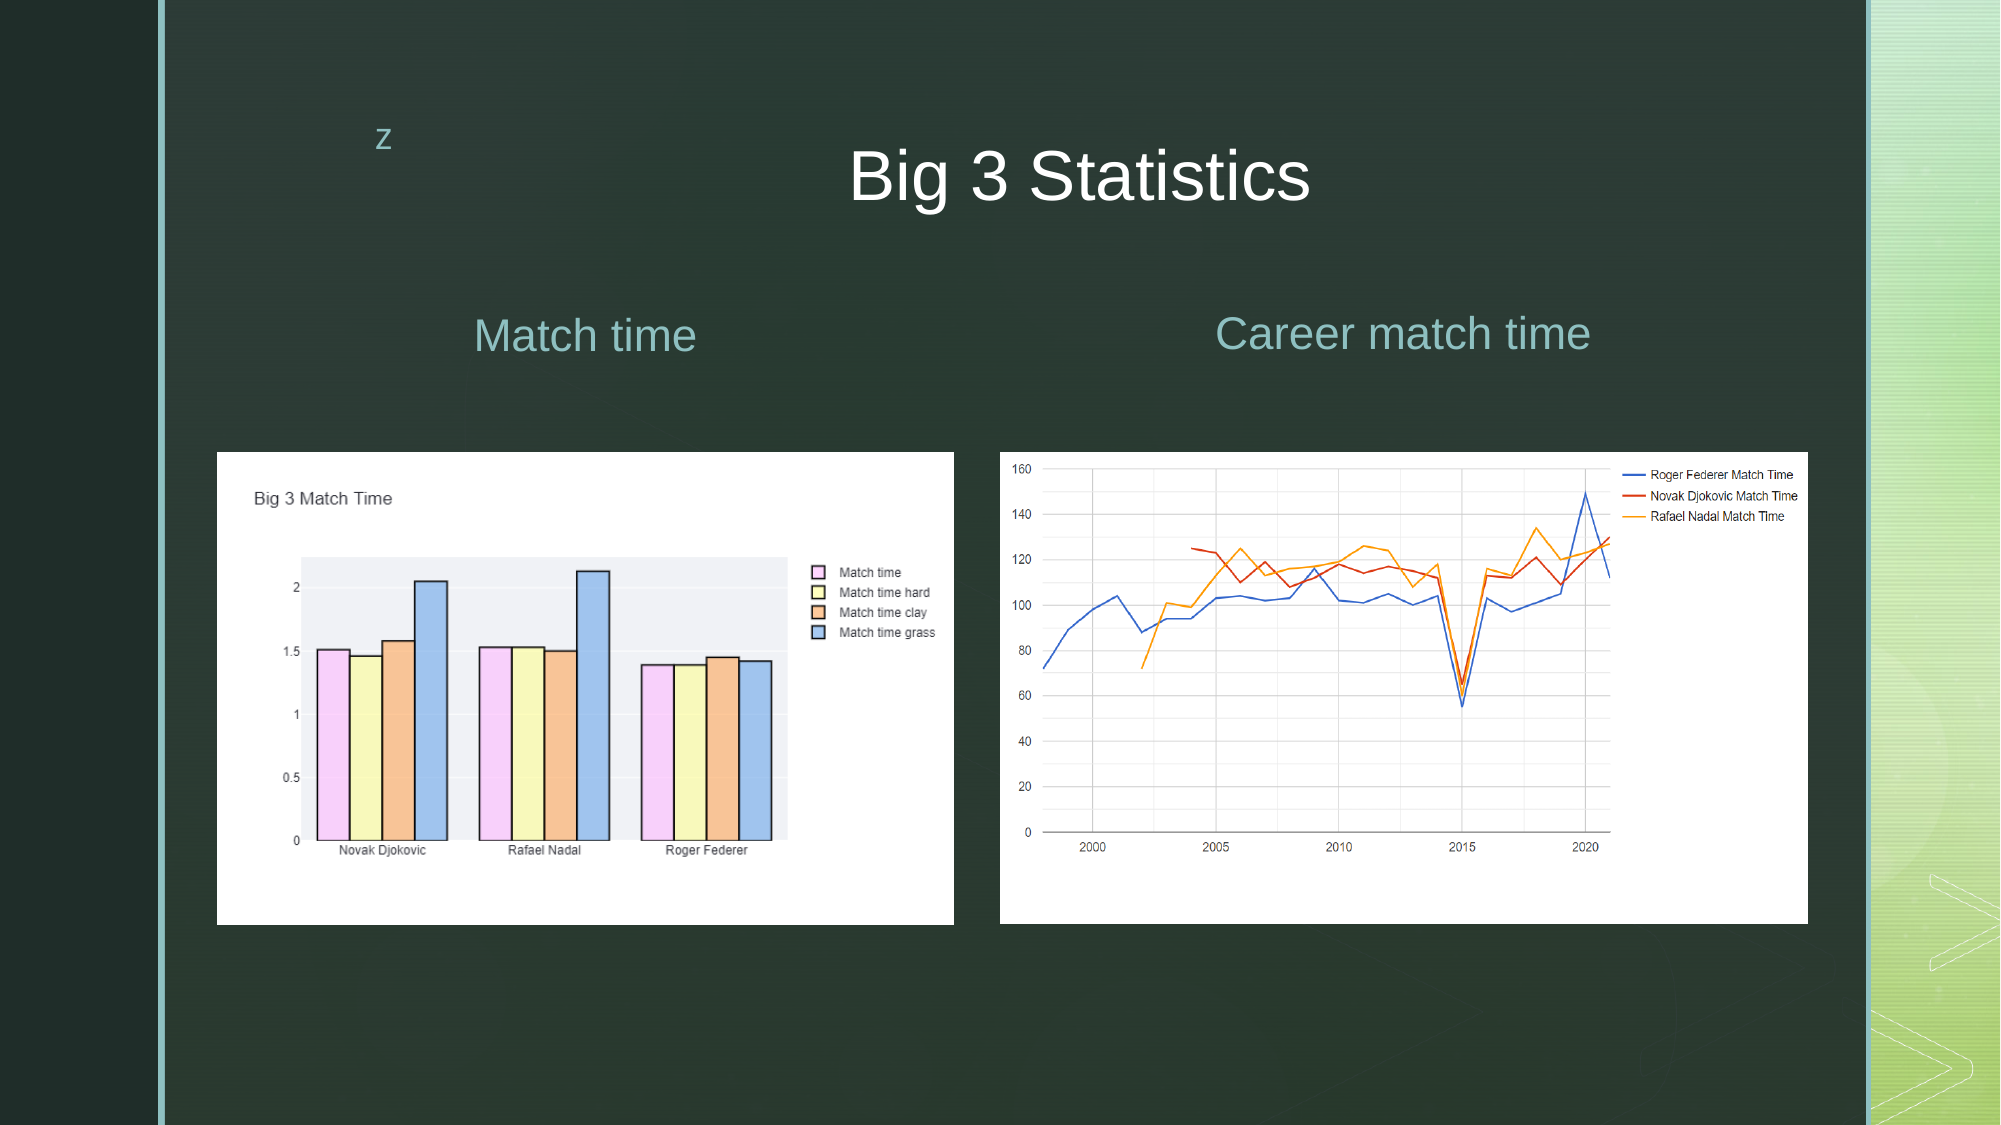

# Big 3 Statistics
Career match time
Match time